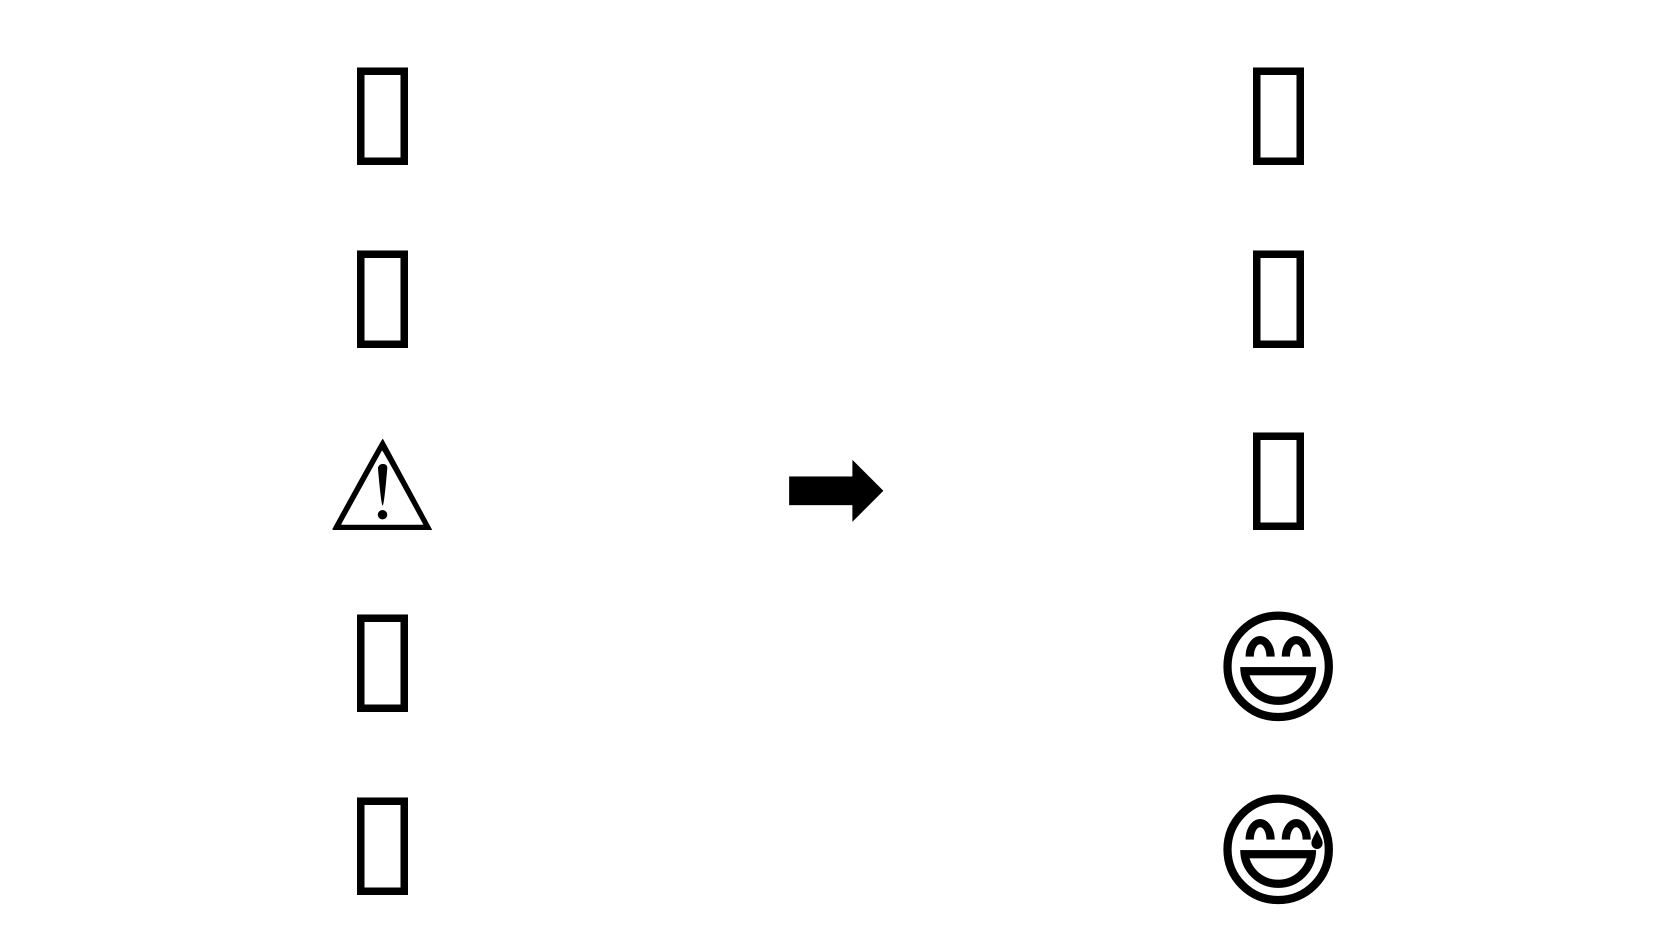

| 🙅 | | 🙆 |
| --- | --- | --- |
| 🦥 | | 🐎 |
| ⚠ | ➡ | 🦺 |
| 🤔 | | 😄 |
| 🆗 | | 😅 |